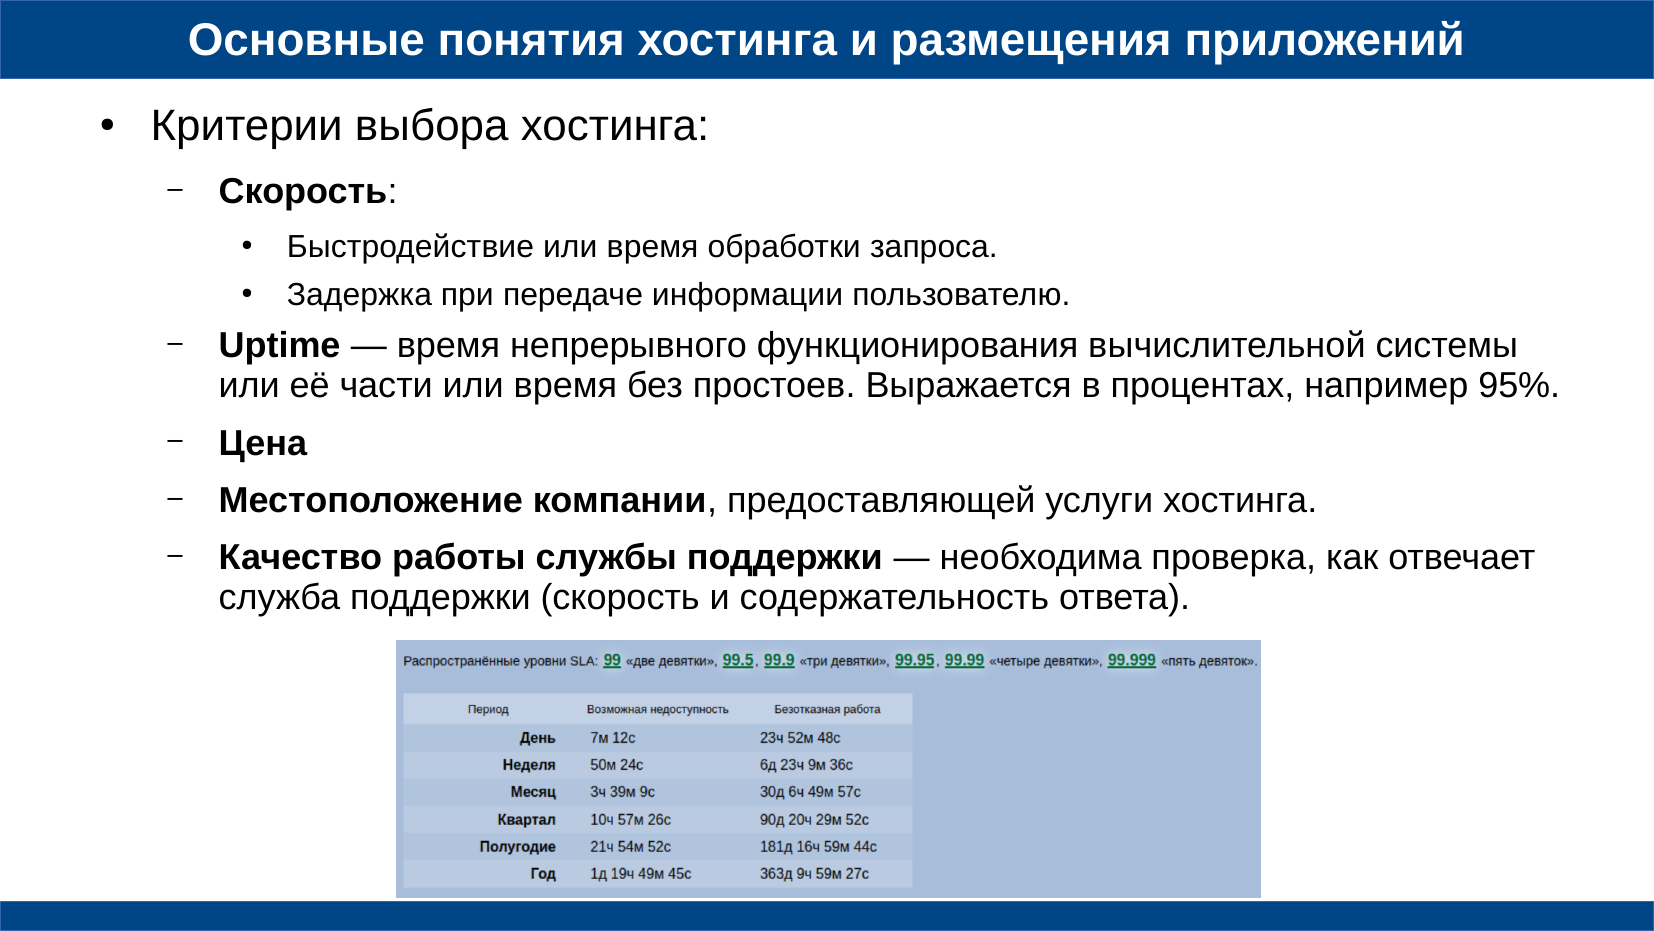

# Основные понятия хостинга и размещения приложений
Критерии выбора хостинга:
Скорость:
Быстродействие или время обработки запроса.
Задержка при передаче информации пользователю.
Uptime — время непрерывного функционирования вычислительной системы или её части или время без простоев. Выражается в процентах, например 95%.
Цена
Местоположение компании, предоставляющей услуги хостинга.
Качество работы службы поддержки — необходима проверка, как отвечает служба поддержки (скорость и содержательность ответа).